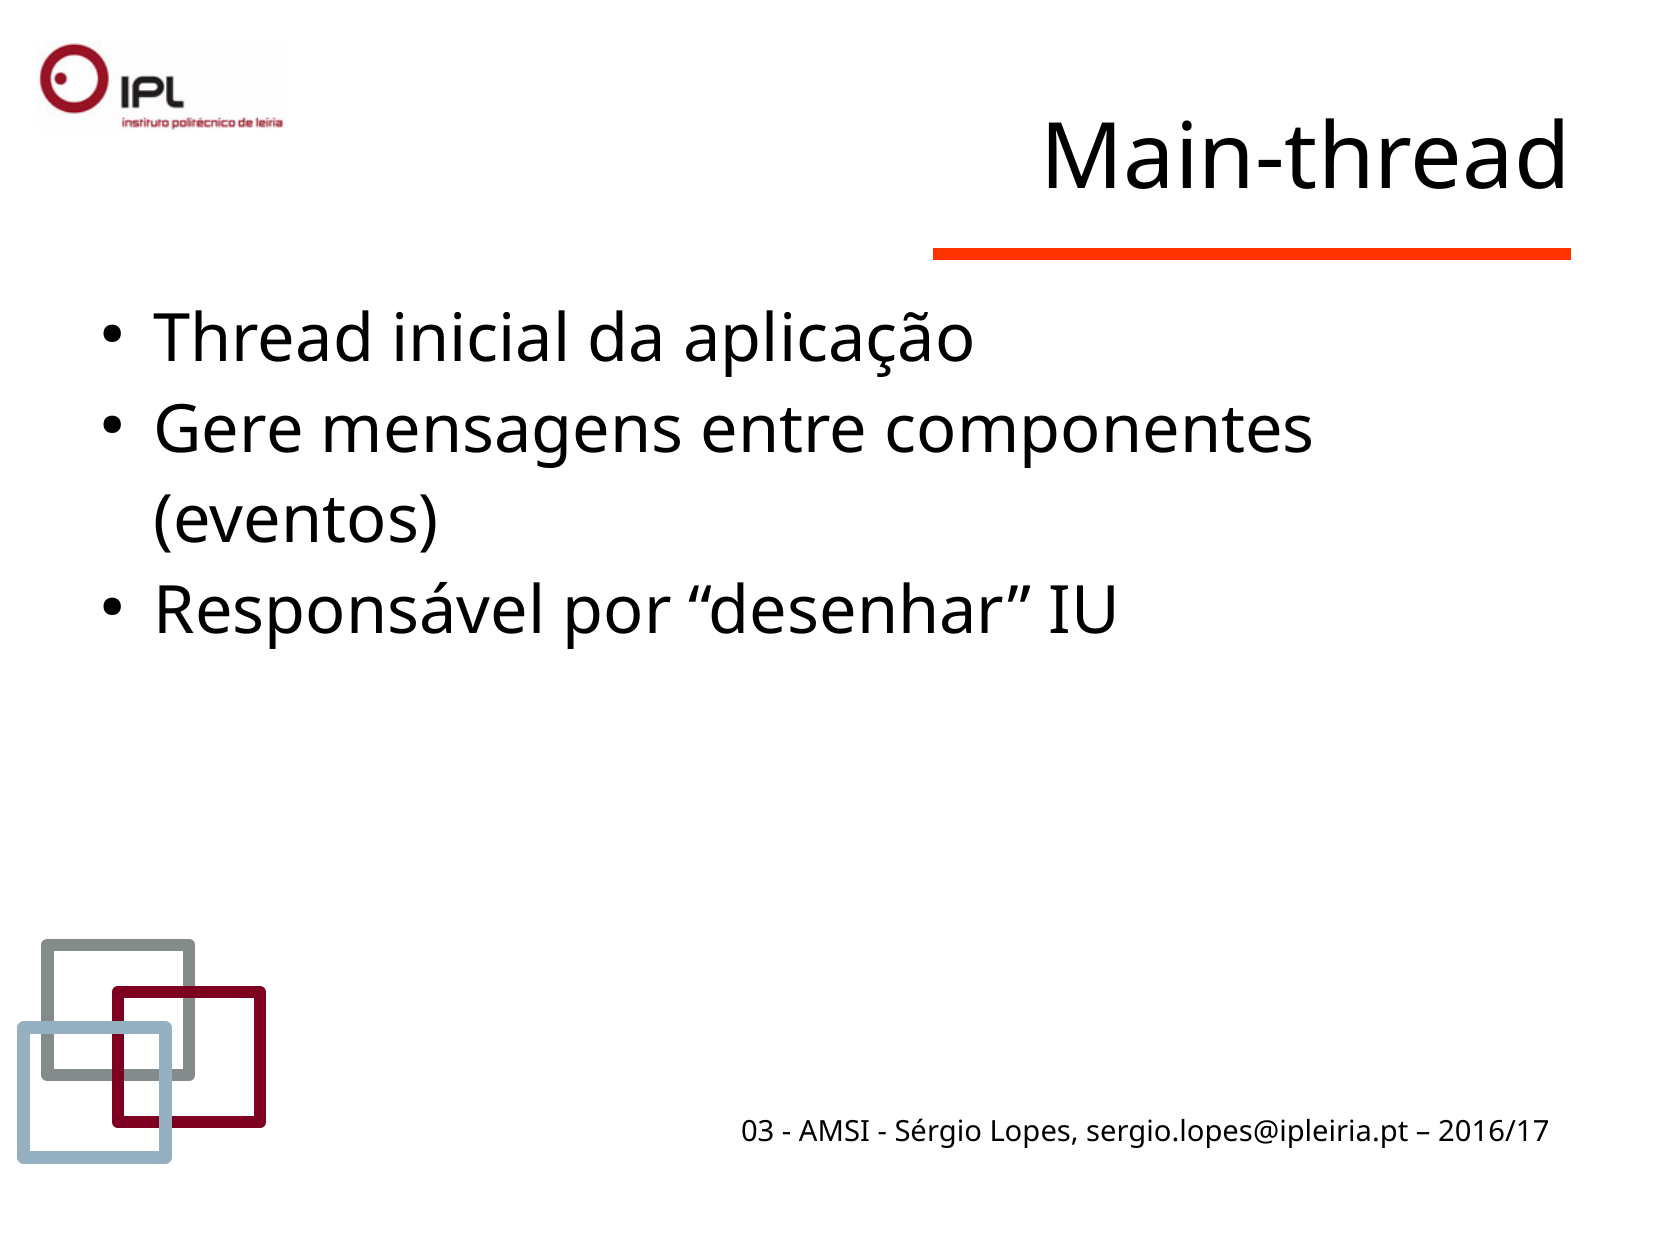

# Main-thread
Thread inicial da aplicação
Gere mensagens entre componentes (eventos)
Responsável por “desenhar” IU
03 - AMSI - Sérgio Lopes, sergio.lopes@ipleiria.pt – 2016/17